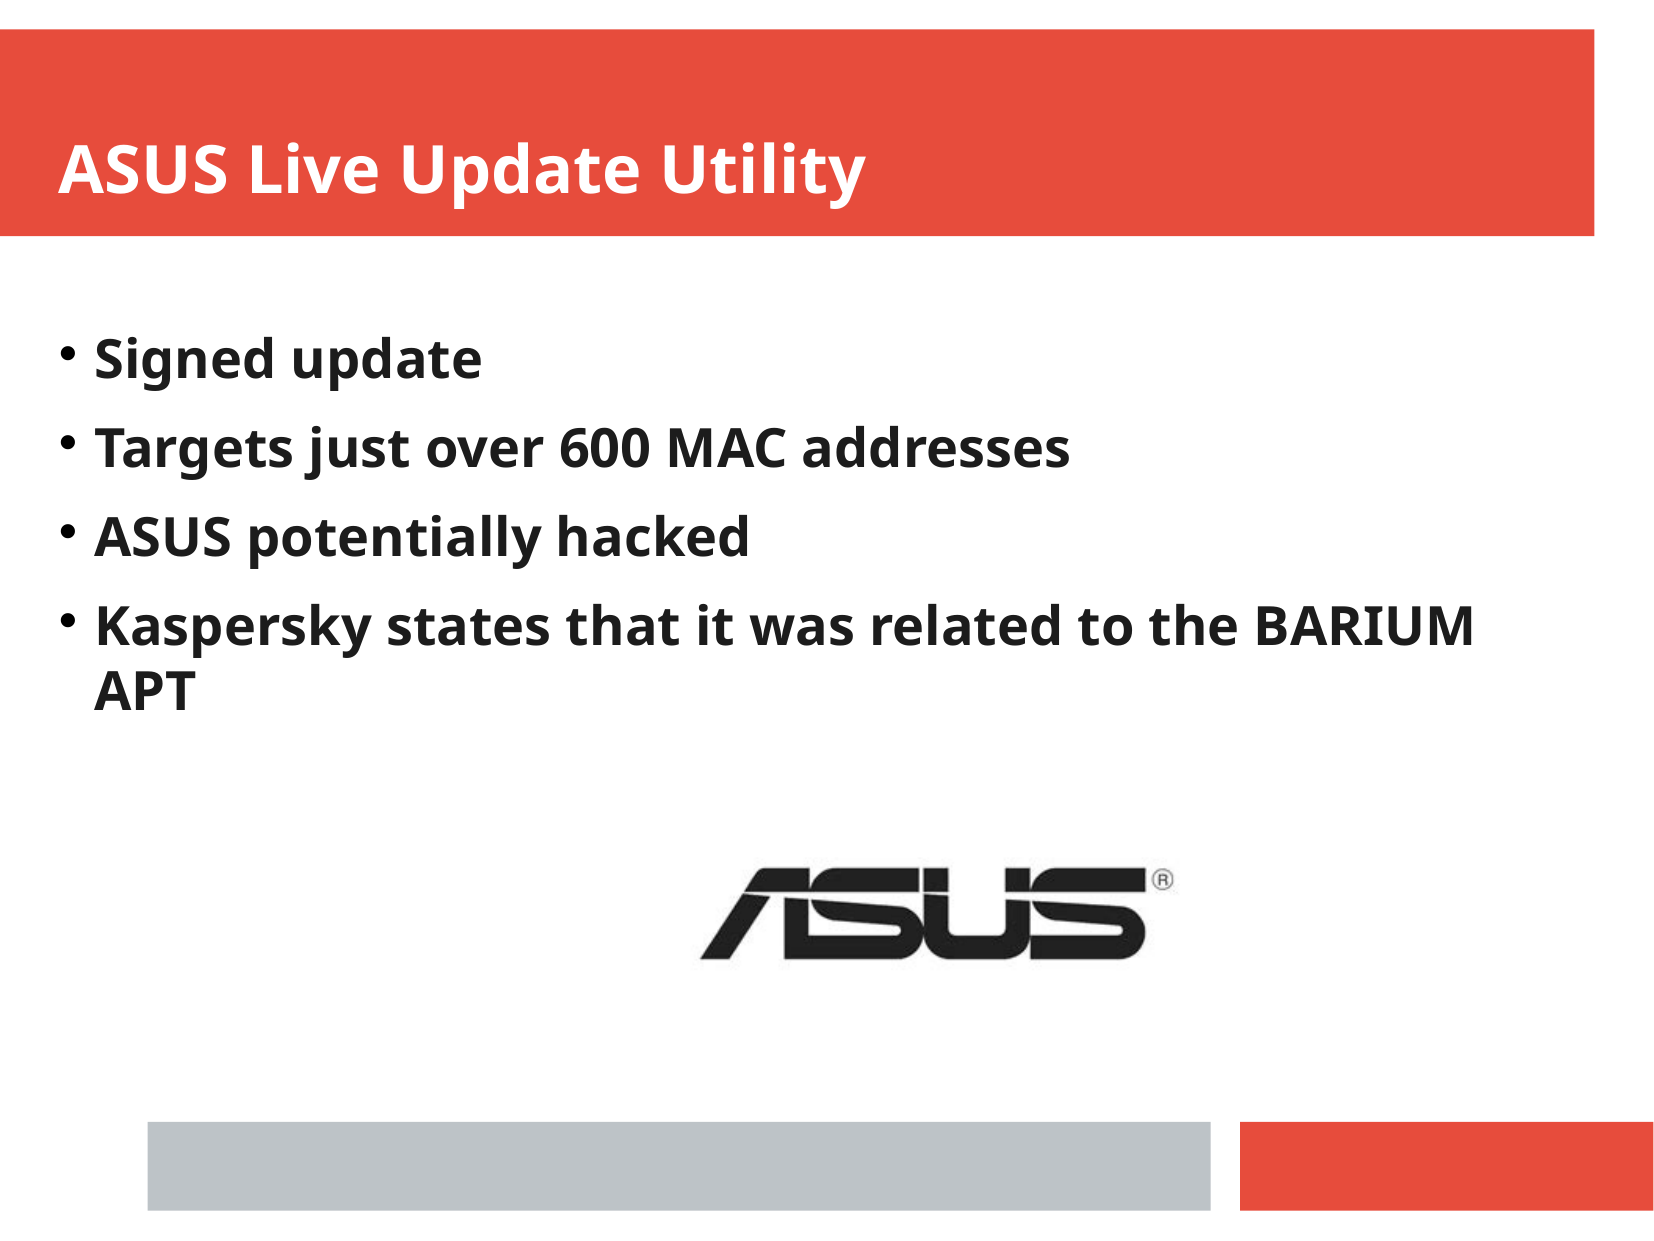

ASUS Live Update Utility
Signed update
Targets just over 600 MAC addresses
ASUS potentially hacked
Kaspersky states that it was related to the BARIUM APT